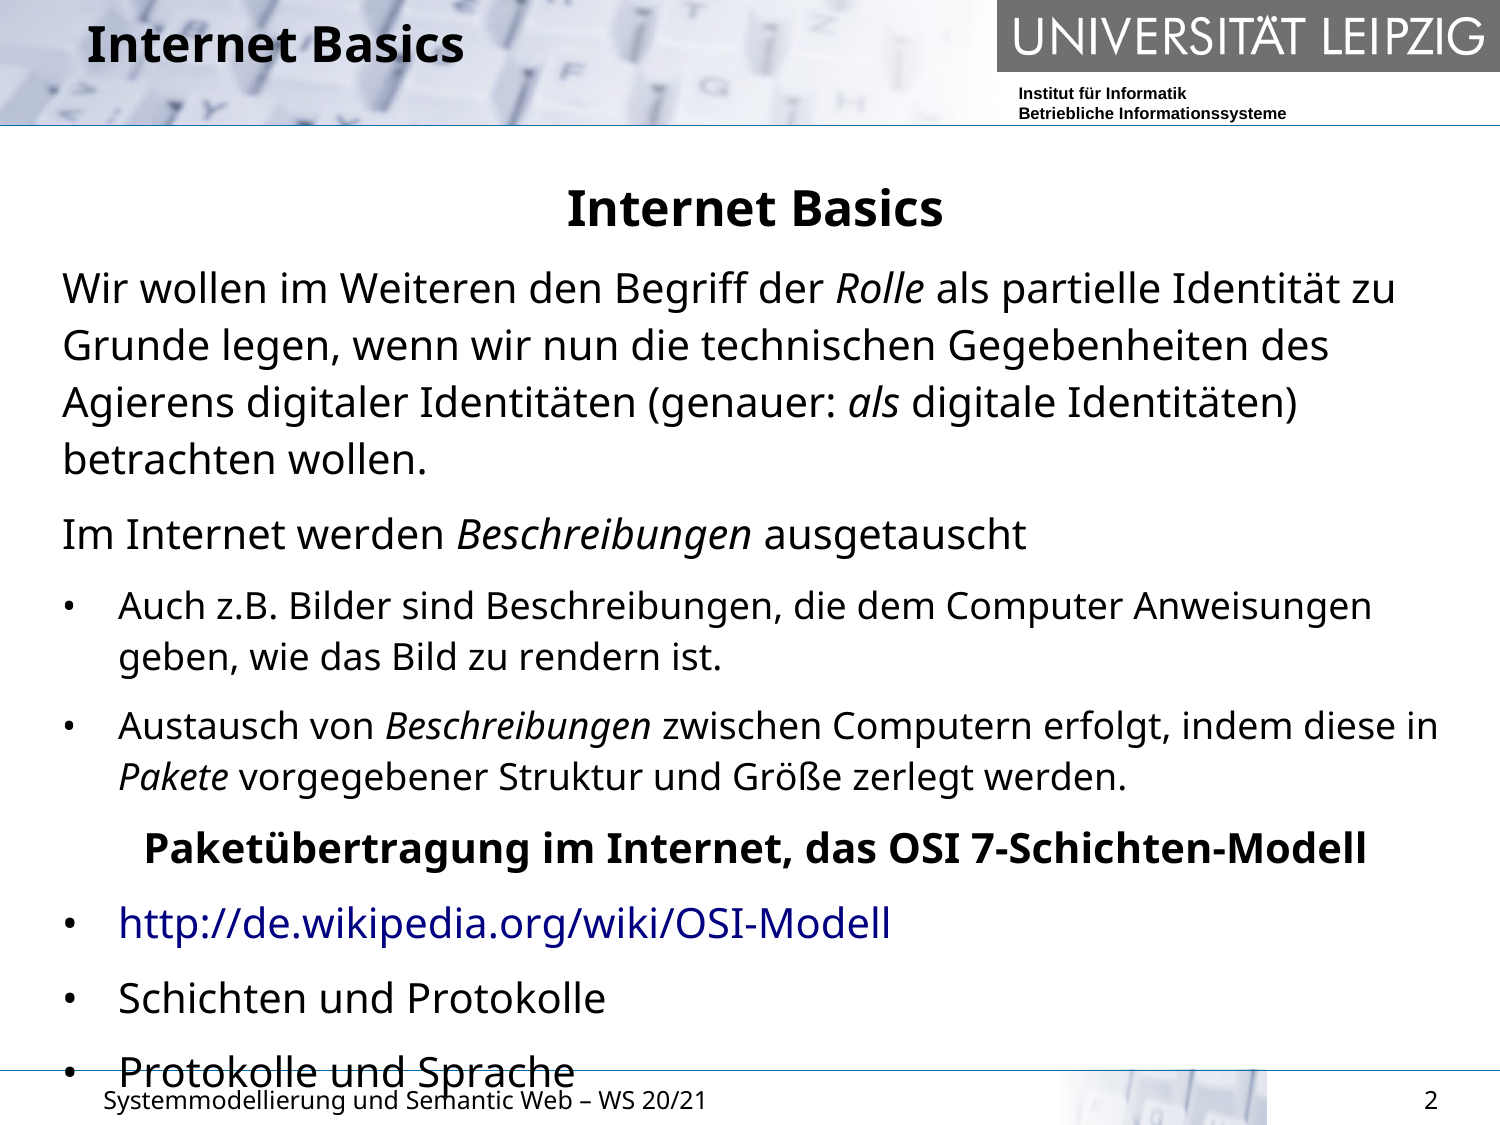

Internet Basics
# Internet Basics
Wir wollen im Weiteren den Begriff der Rolle als partielle Identität zu Grunde legen, wenn wir nun die technischen Gegebenheiten des Agierens digitaler Identitäten (genauer: als digitale Identitäten) betrachten wollen.
Im Internet werden Beschreibungen ausgetauscht
Auch z.B. Bilder sind Beschreibungen, die dem Computer Anweisungen geben, wie das Bild zu rendern ist.
Austausch von Beschreibungen zwischen Computern erfolgt, indem diese in Pakete vorgegebener Struktur und Größe zerlegt werden.
Paketübertragung im Internet, das OSI 7-Schichten-Modell
http://de.wikipedia.org/wiki/OSI-Modell
Schichten und Protokolle
Protokolle und Sprache
Systemmodellierung und Semantic Web – WS 20/21
2